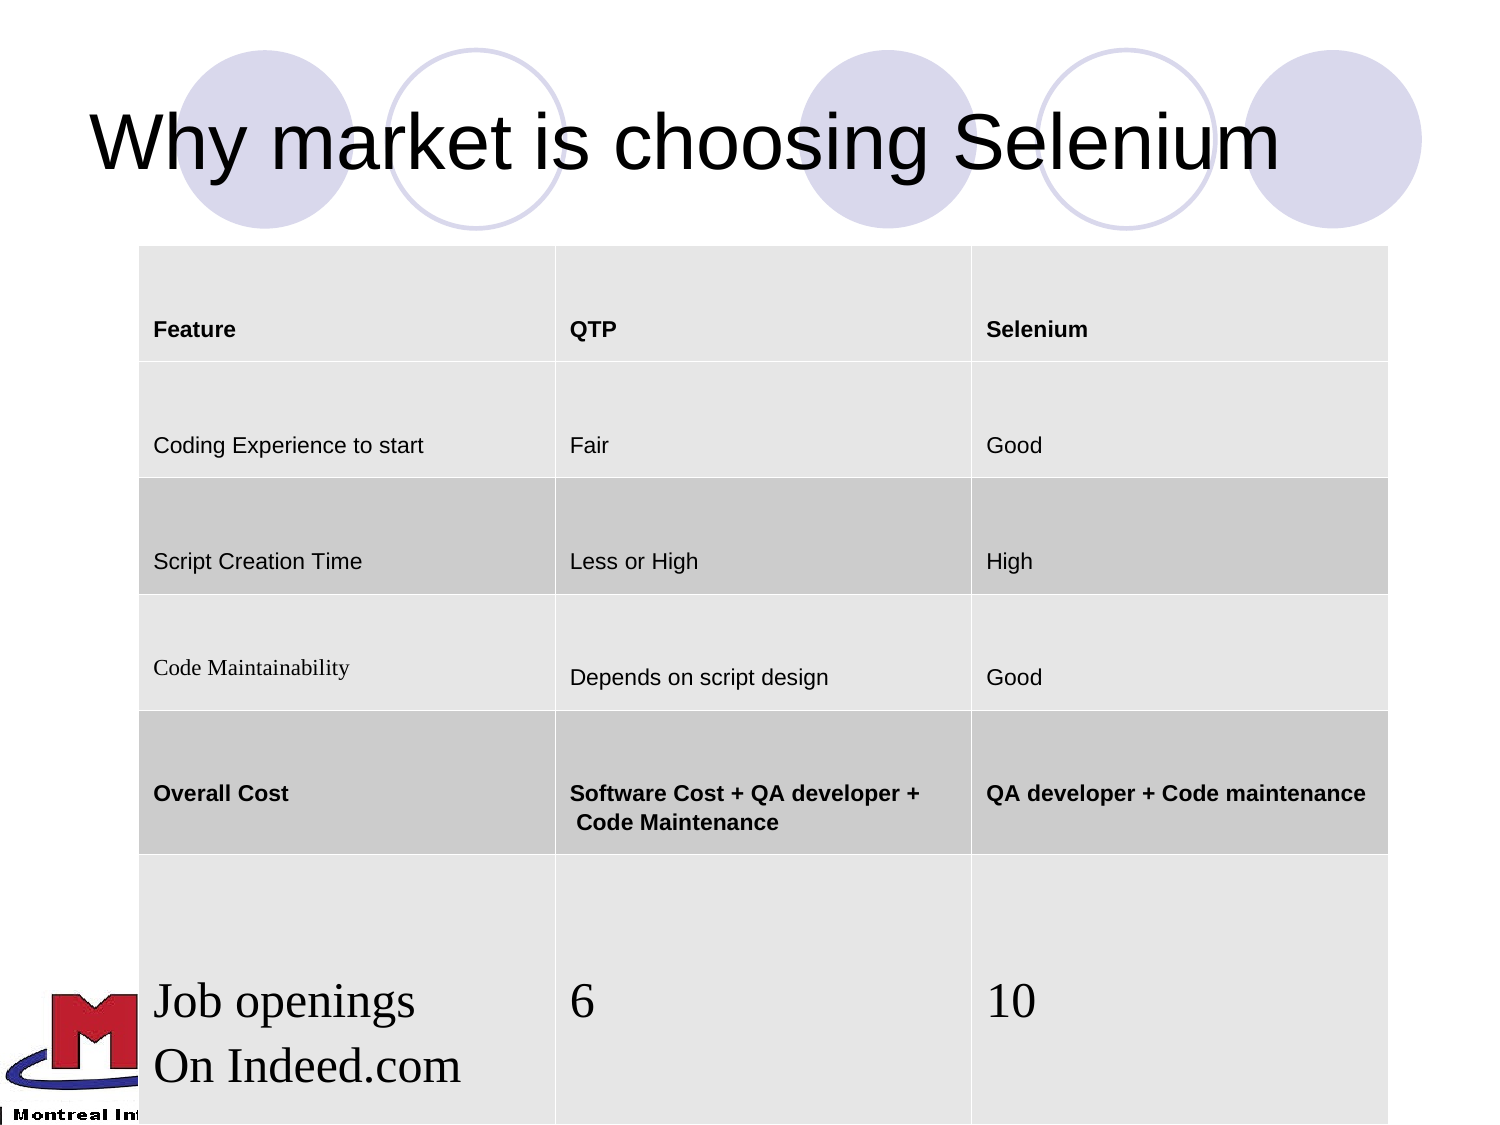

# Why market is choosing Selenium
| Feature | QTP | Selenium |
| --- | --- | --- |
| Coding Experience to start | Fair | Good |
| Script Creation Time | Less or High | High |
| Code Maintainability | Depends on script design | Good |
| Overall Cost | Software Cost + QA developer + Code Maintenance | QA developer + Code maintenance |
| Job openings On Indeed.com | 6 | 10 |
3